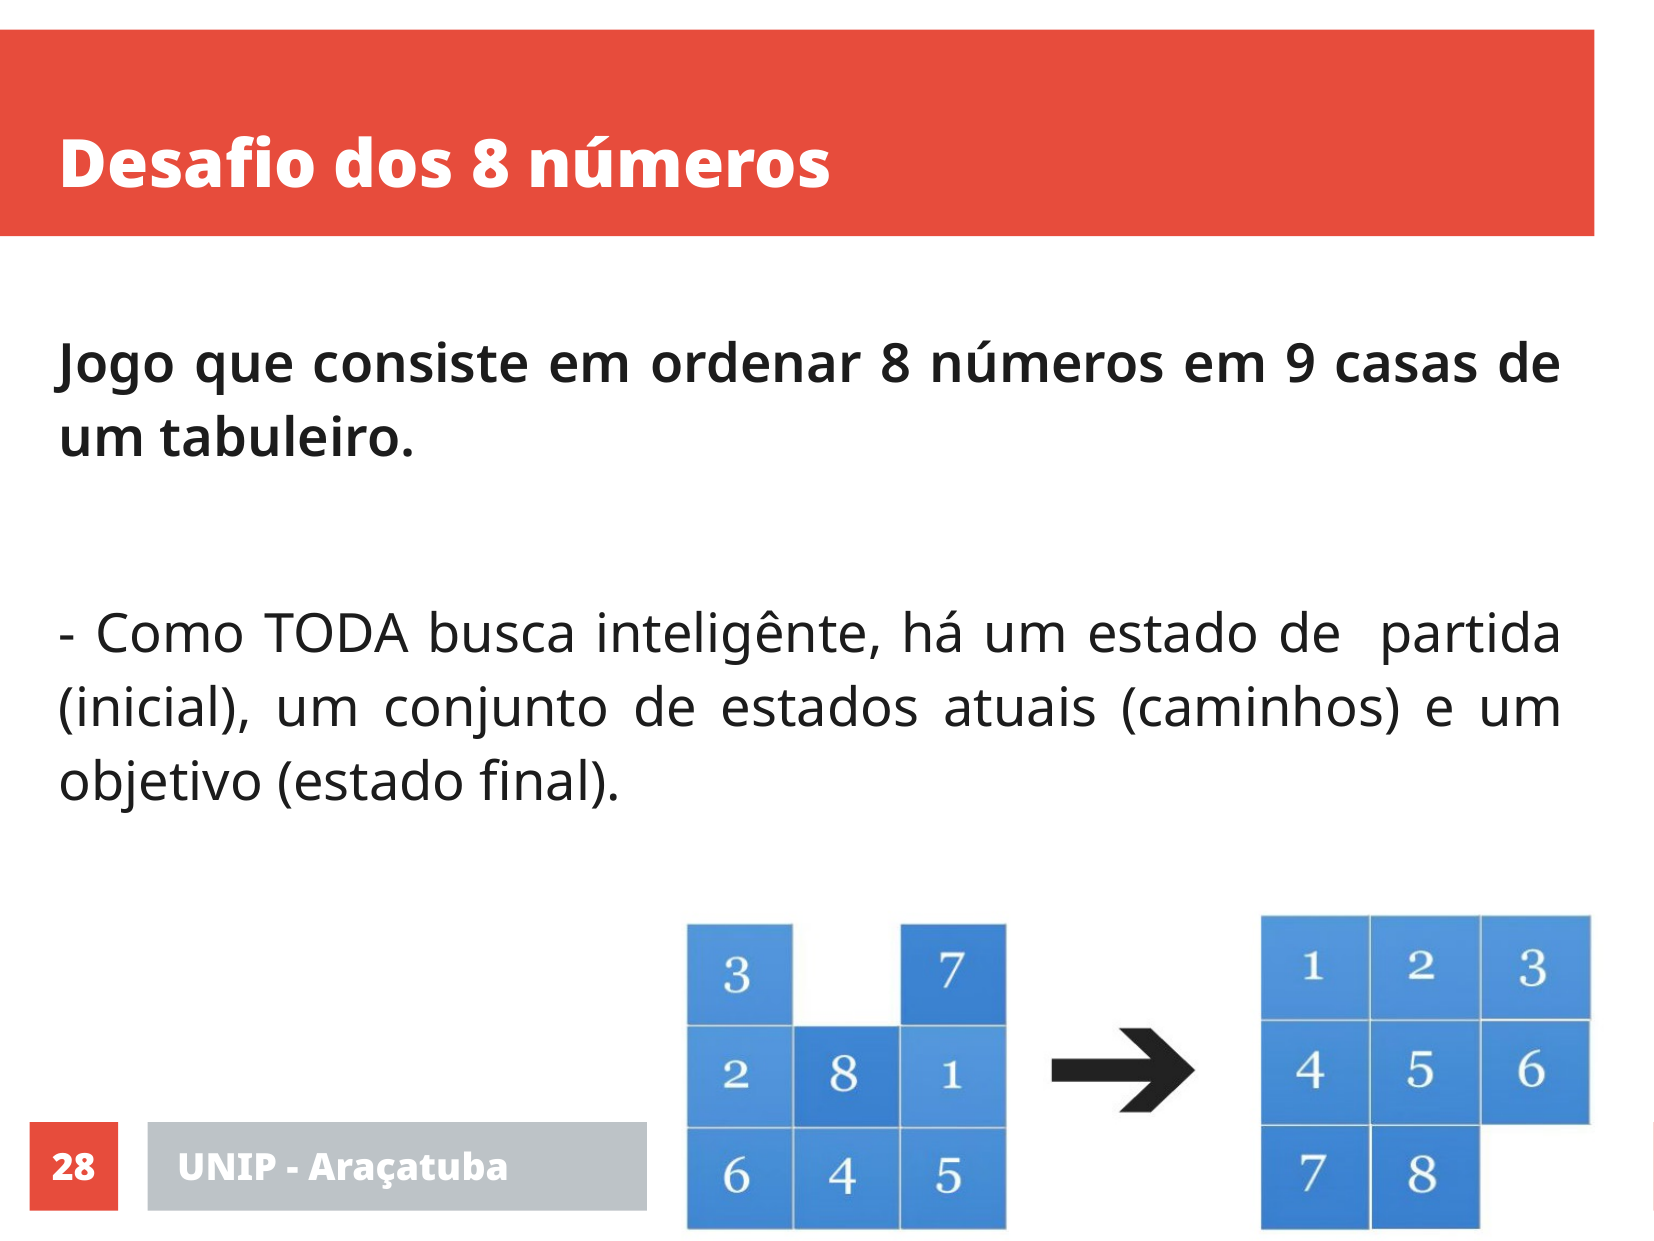

# Desafio dos 8 números
Jogo que consiste em ordenar 8 números em 9 casas de um tabuleiro.
- Como TODA busca inteligênte, há um estado de partida (inicial), um conjunto de estados atuais (caminhos) e um objetivo (estado final).
28
UNIP - Araçatuba